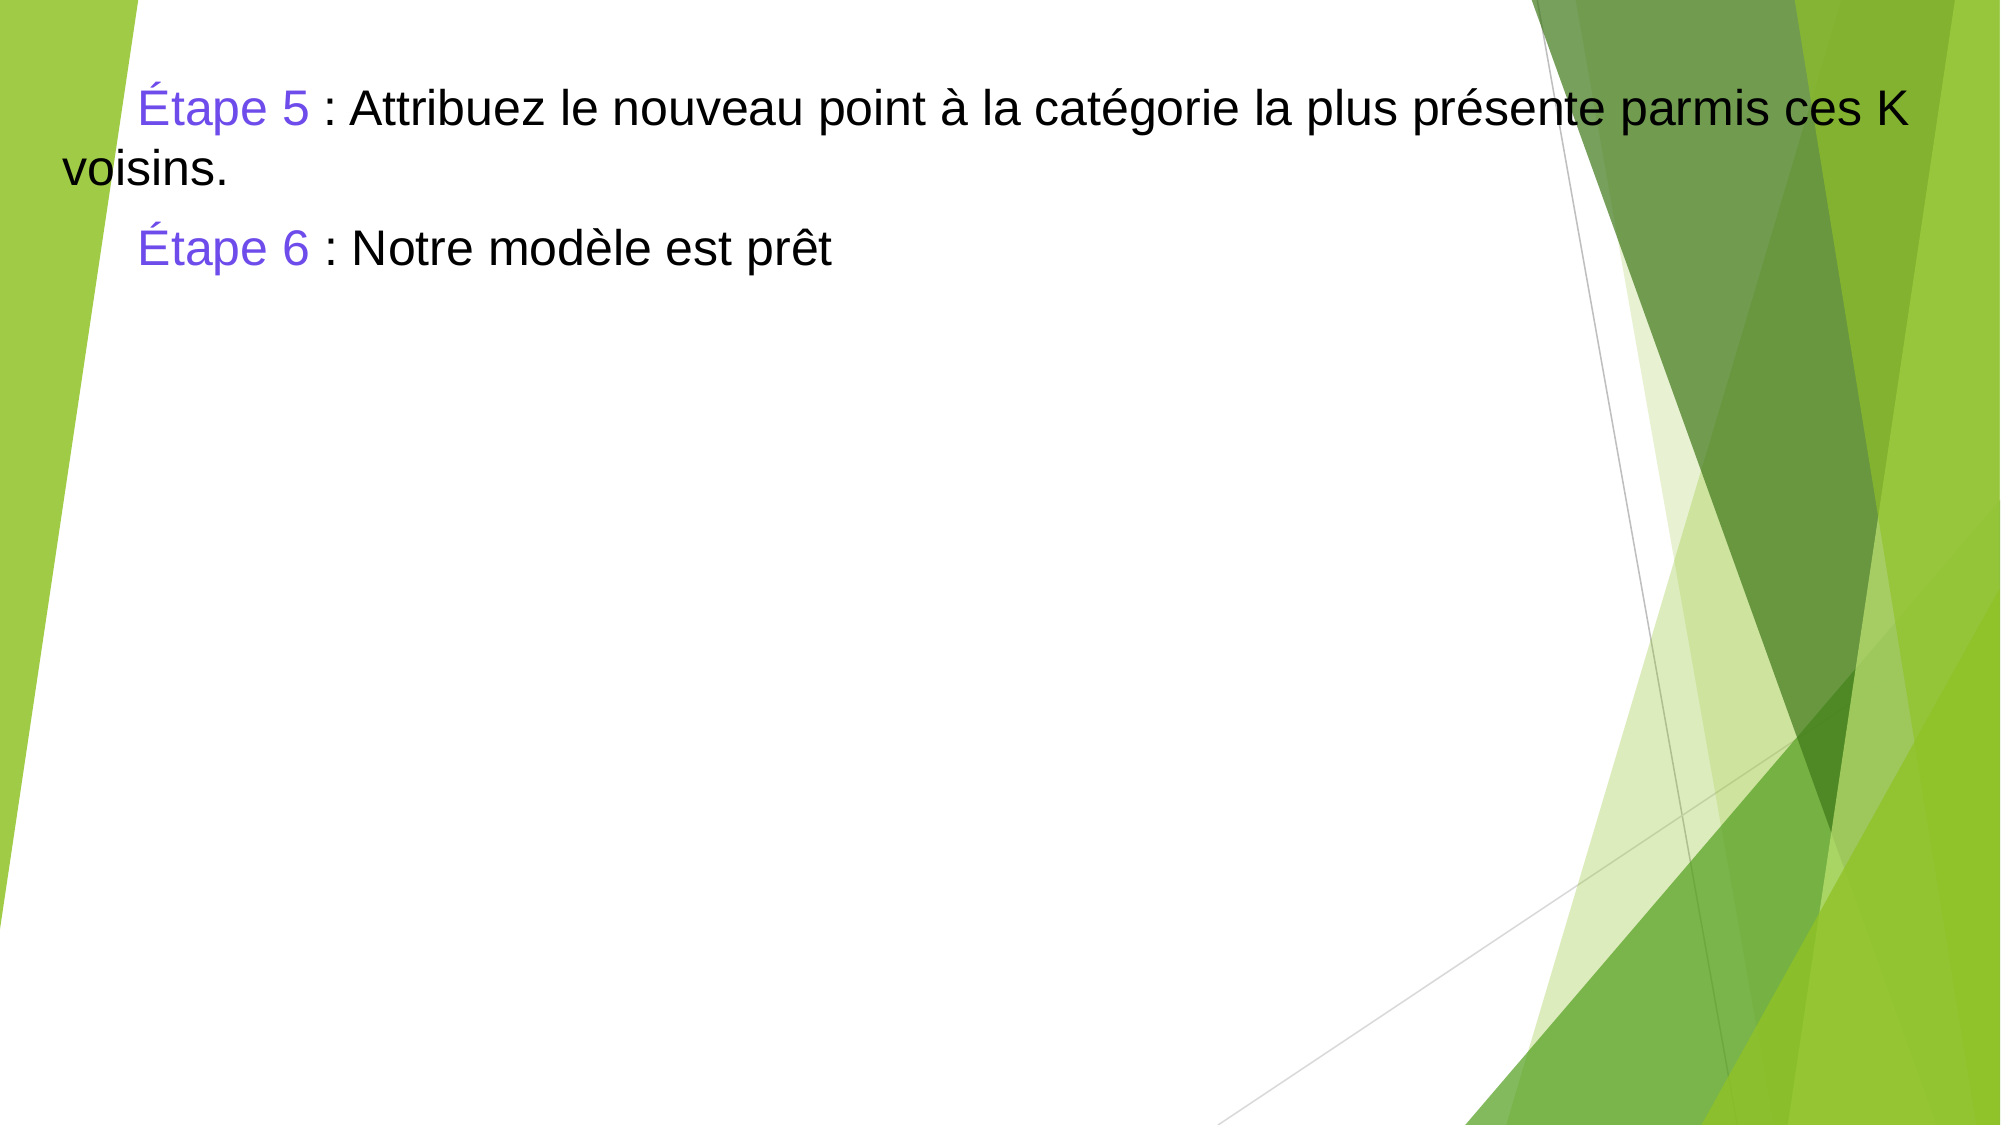

# Étape 5 : Attribuez le nouveau point à la catégorie la plus présente parmis ces K voisins.
	Étape 6 : Notre modèle est prêt